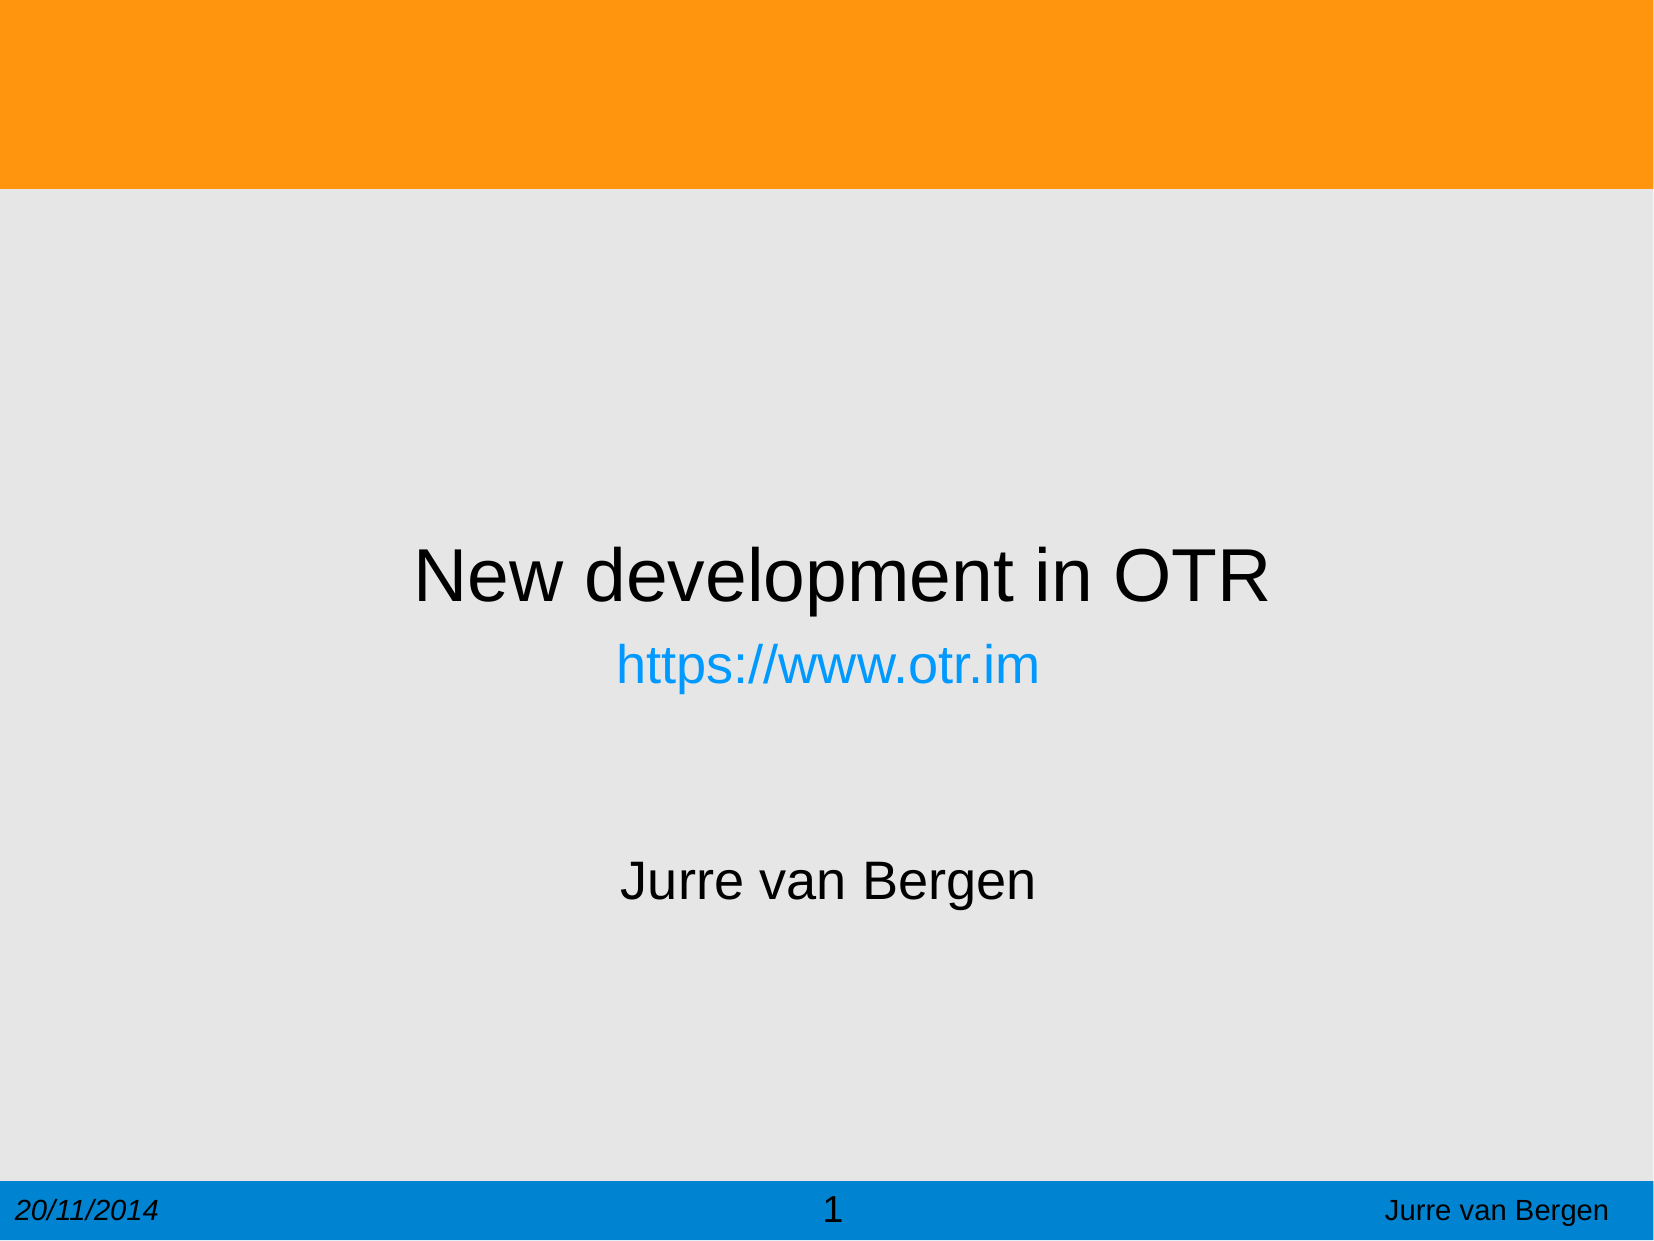

#
 New development in OTR
	 https://www.otr.im
						 Jurre van Bergen